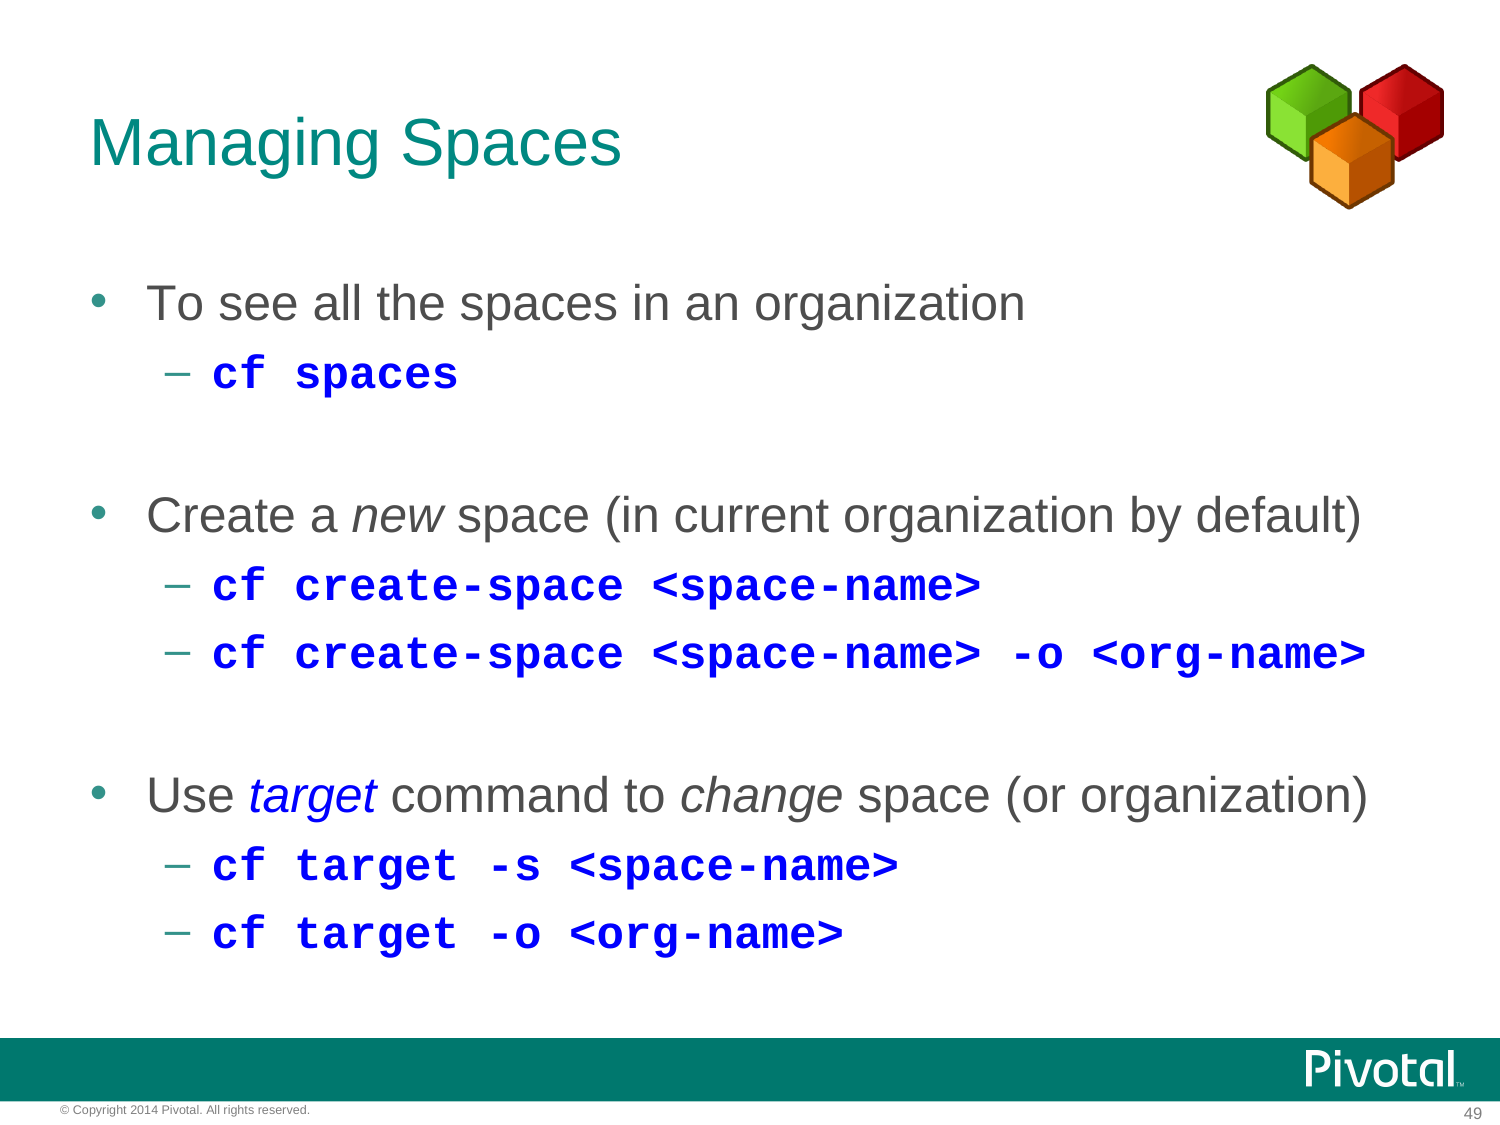

# Managing Spaces
To see all the spaces in an organization
cf spaces
Create a new space (in current organization by default)
cf create-space <space-name>
cf create-space <space-name> -o <org-name>
Use target command to change space (or organization)
cf target -s <space-name>
cf target -o <org-name>